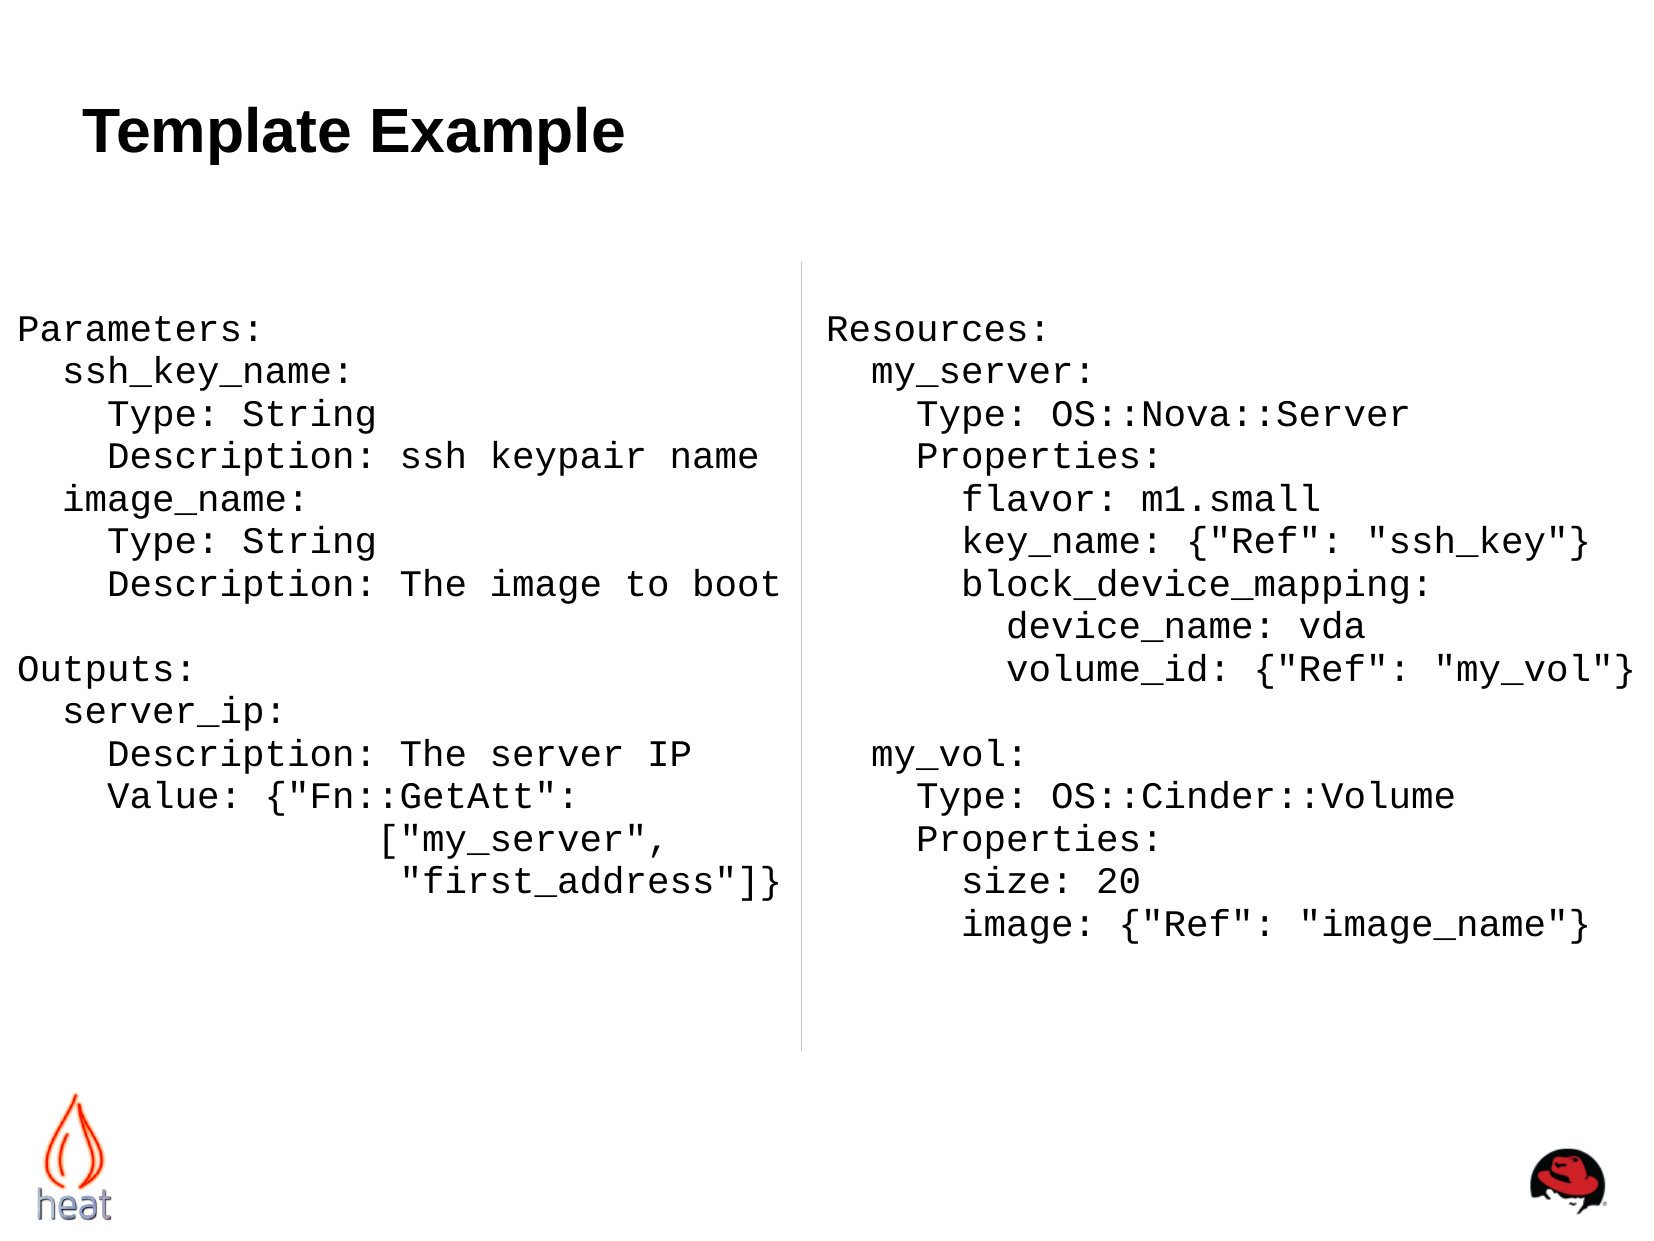

# Template Example
Parameters:
 ssh_key_name:
 Type: String
 Description: ssh keypair name
 image_name:
 Type: String
 Description: The image to boot
Outputs:
 server_ip:
 Description: The server IP
 Value: {"Fn::GetAtt":
 ["my_server",
 "first_address"]}
Resources:
 my_server:
 Type: OS::Nova::Server
 Properties:
 flavor: m1.small
 key_name: {"Ref": "ssh_key"}
 block_device_mapping:
 device_name: vda
 volume_id: {"Ref": "my_vol"}
 my_vol:
 Type: OS::Cinder::Volume
 Properties:
 size: 20
 image: {"Ref": "image_name"}